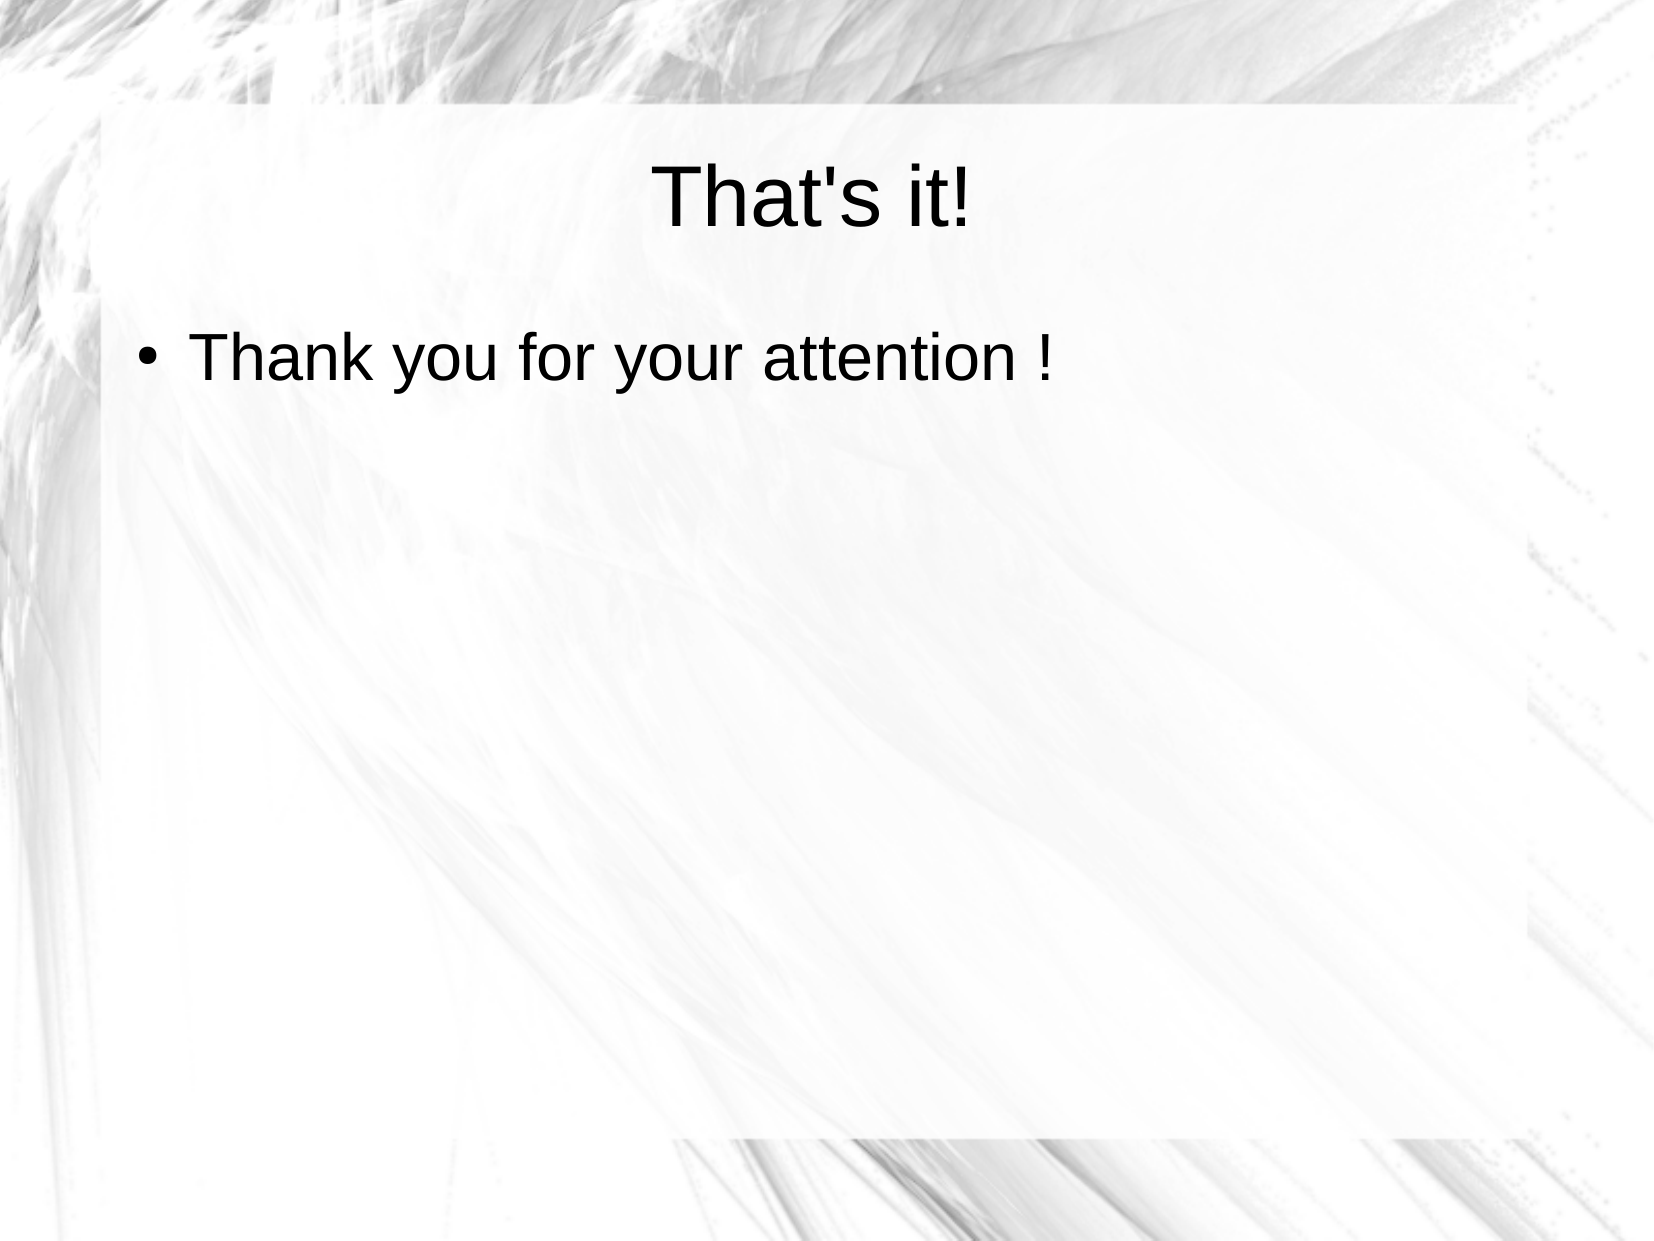

# That's it!
Thank you for your attention !